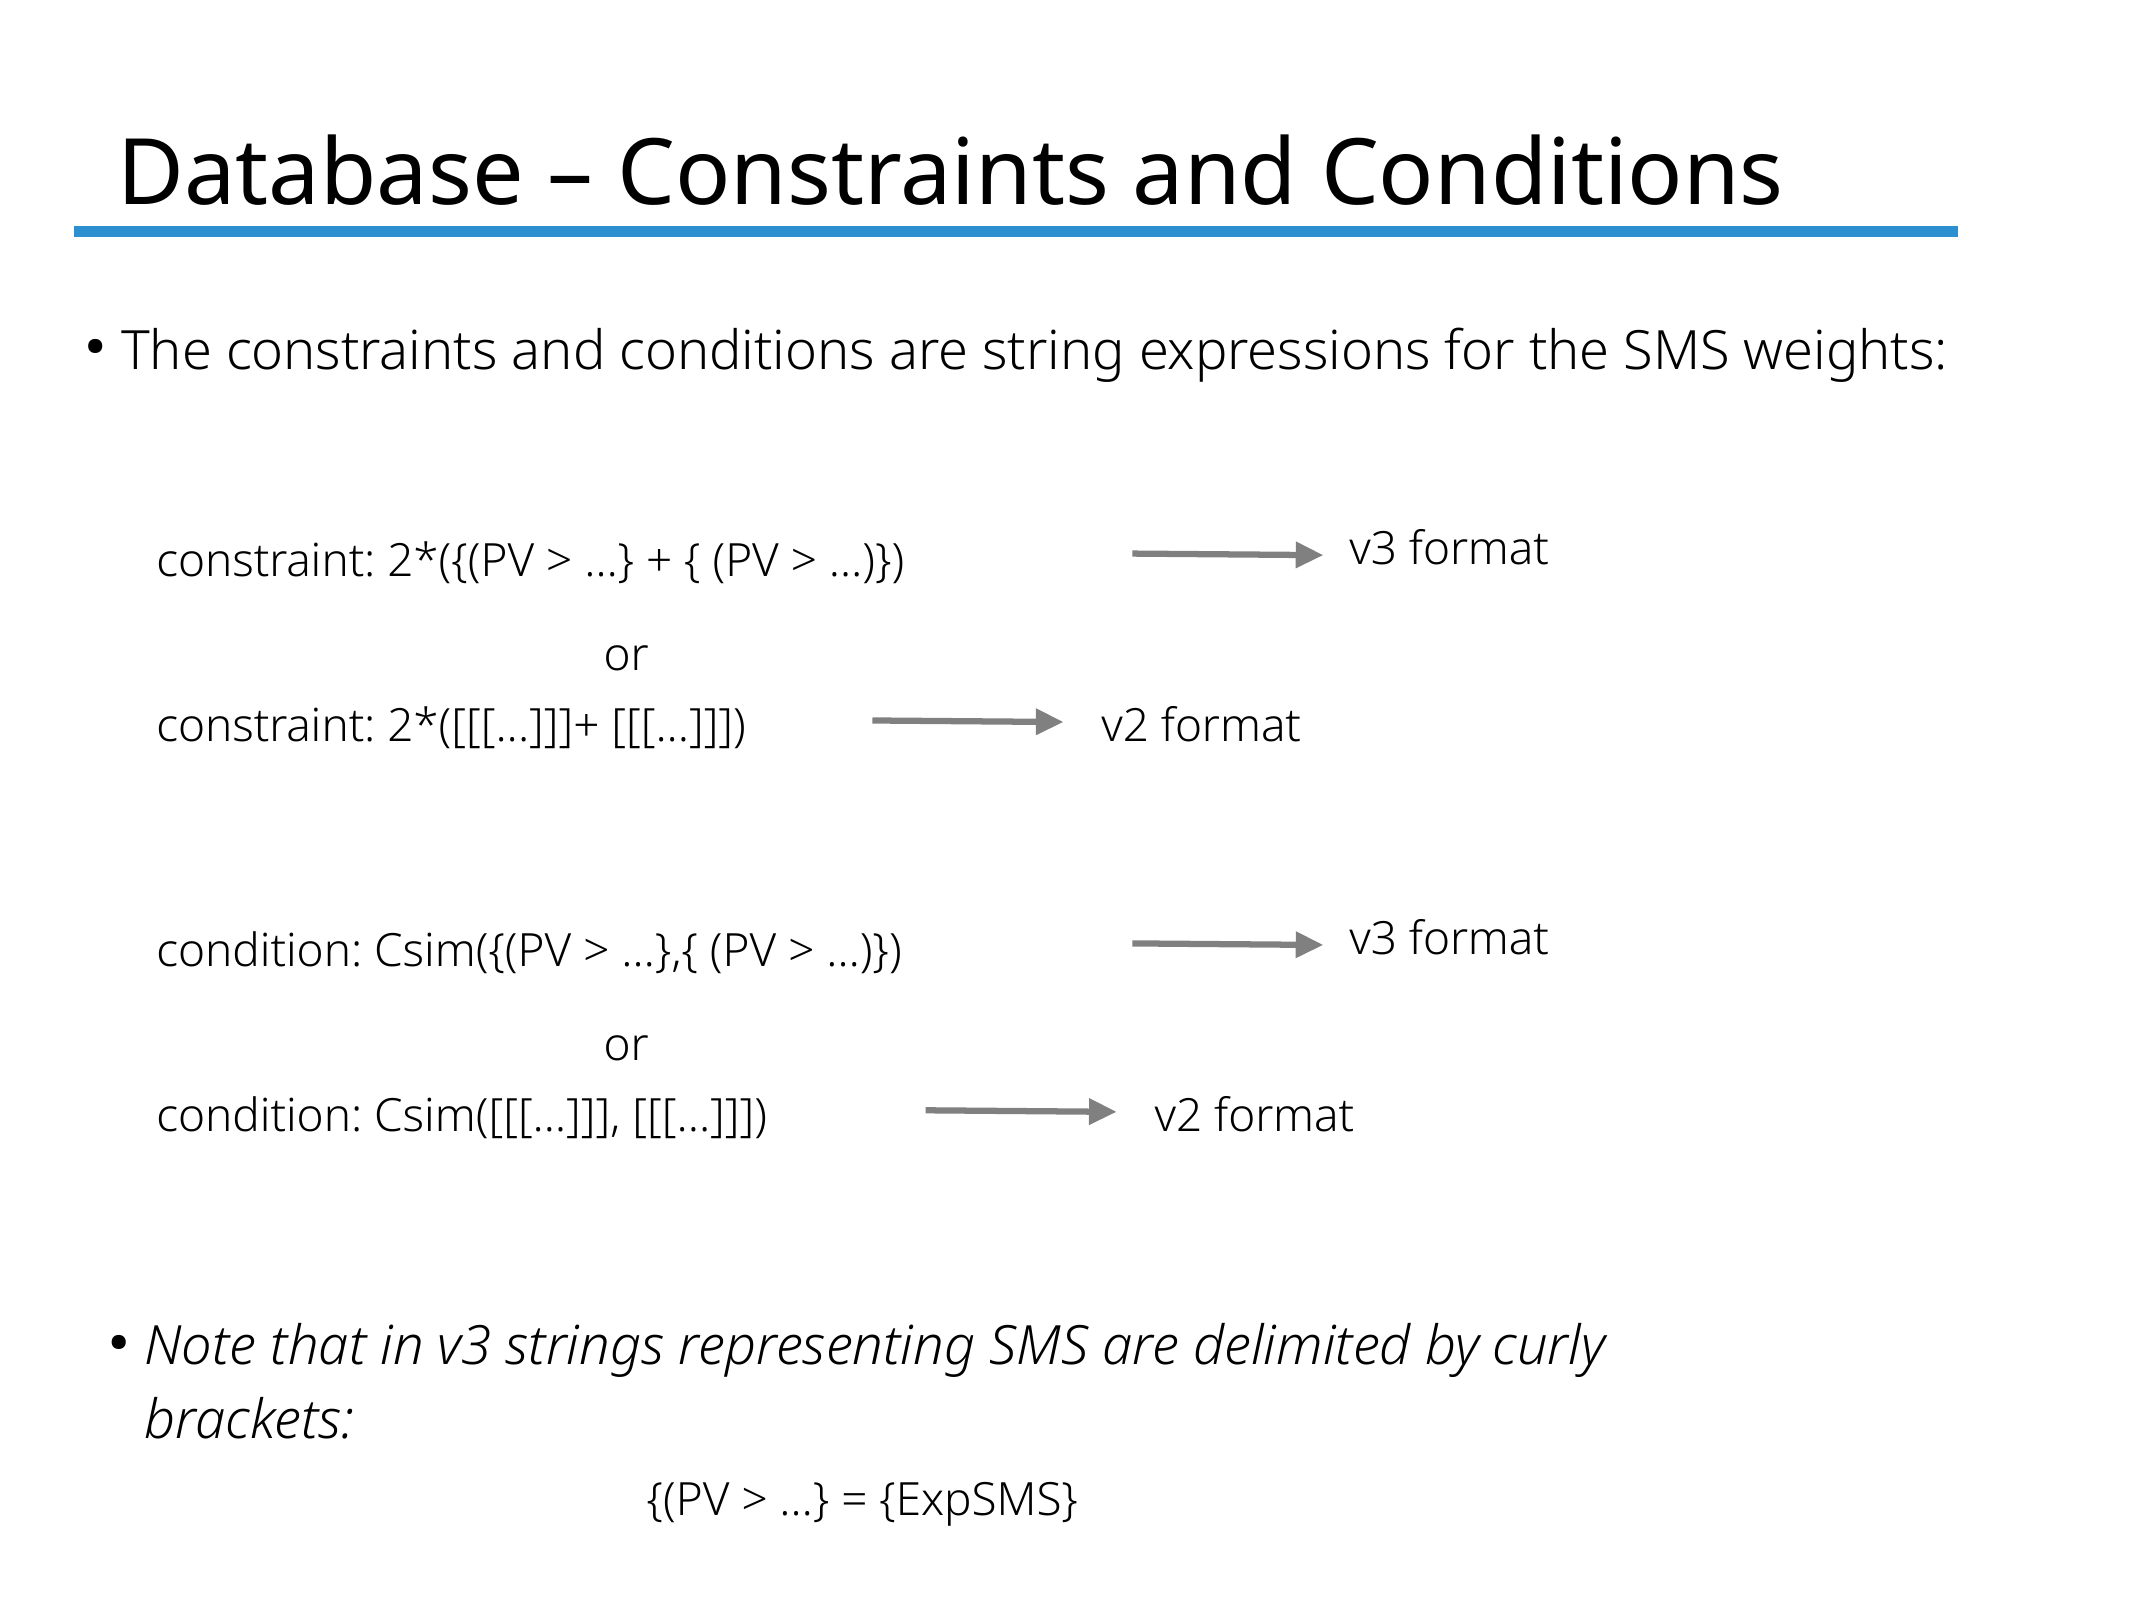

Database – Constraints and Conditions
The constraints and conditions are string expressions for the SMS weights:
v3 format
constraint: 2*({(PV > …} + { (PV > …)})
or
constraint: 2*([[[...]]]+ [[[...]]])
v2 format
v3 format
condition: Csim({(PV > …},{ (PV > …)})
or
condition: Csim([[[…]]], [[[...]]])
v2 format
Note that in v3 strings representing SMS are delimited by curly brackets:
{(PV > …} = {ExpSMS}